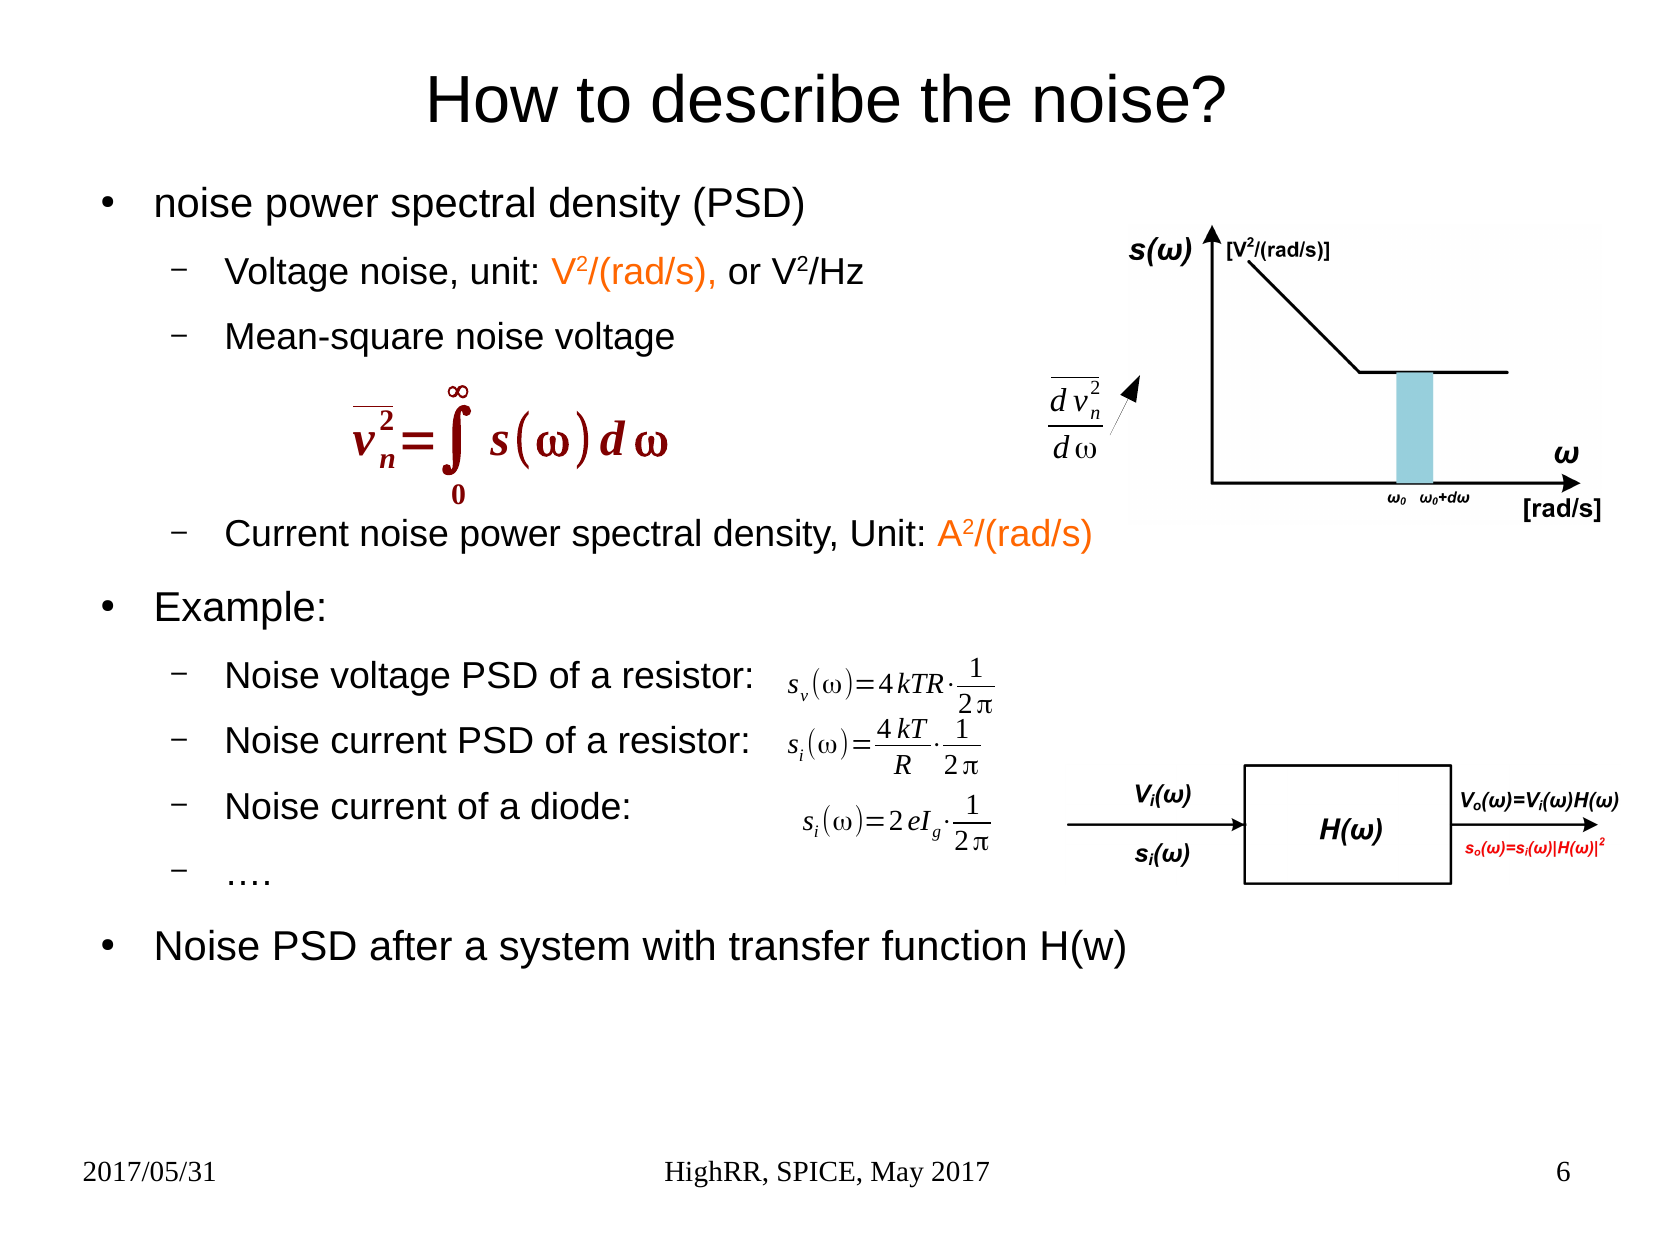

# How to describe the noise?
noise power spectral density (PSD)
Voltage noise, unit: V2/(rad/s), or V2/Hz
Mean-square noise voltage
Current noise power spectral density, Unit: A2/(rad/s)
Example:
Noise voltage PSD of a resistor:
Noise current PSD of a resistor:
Noise current of a diode:
….
Noise PSD after a system with transfer function H(w)
2017/05/31
HighRR, SPICE, May 2017
6